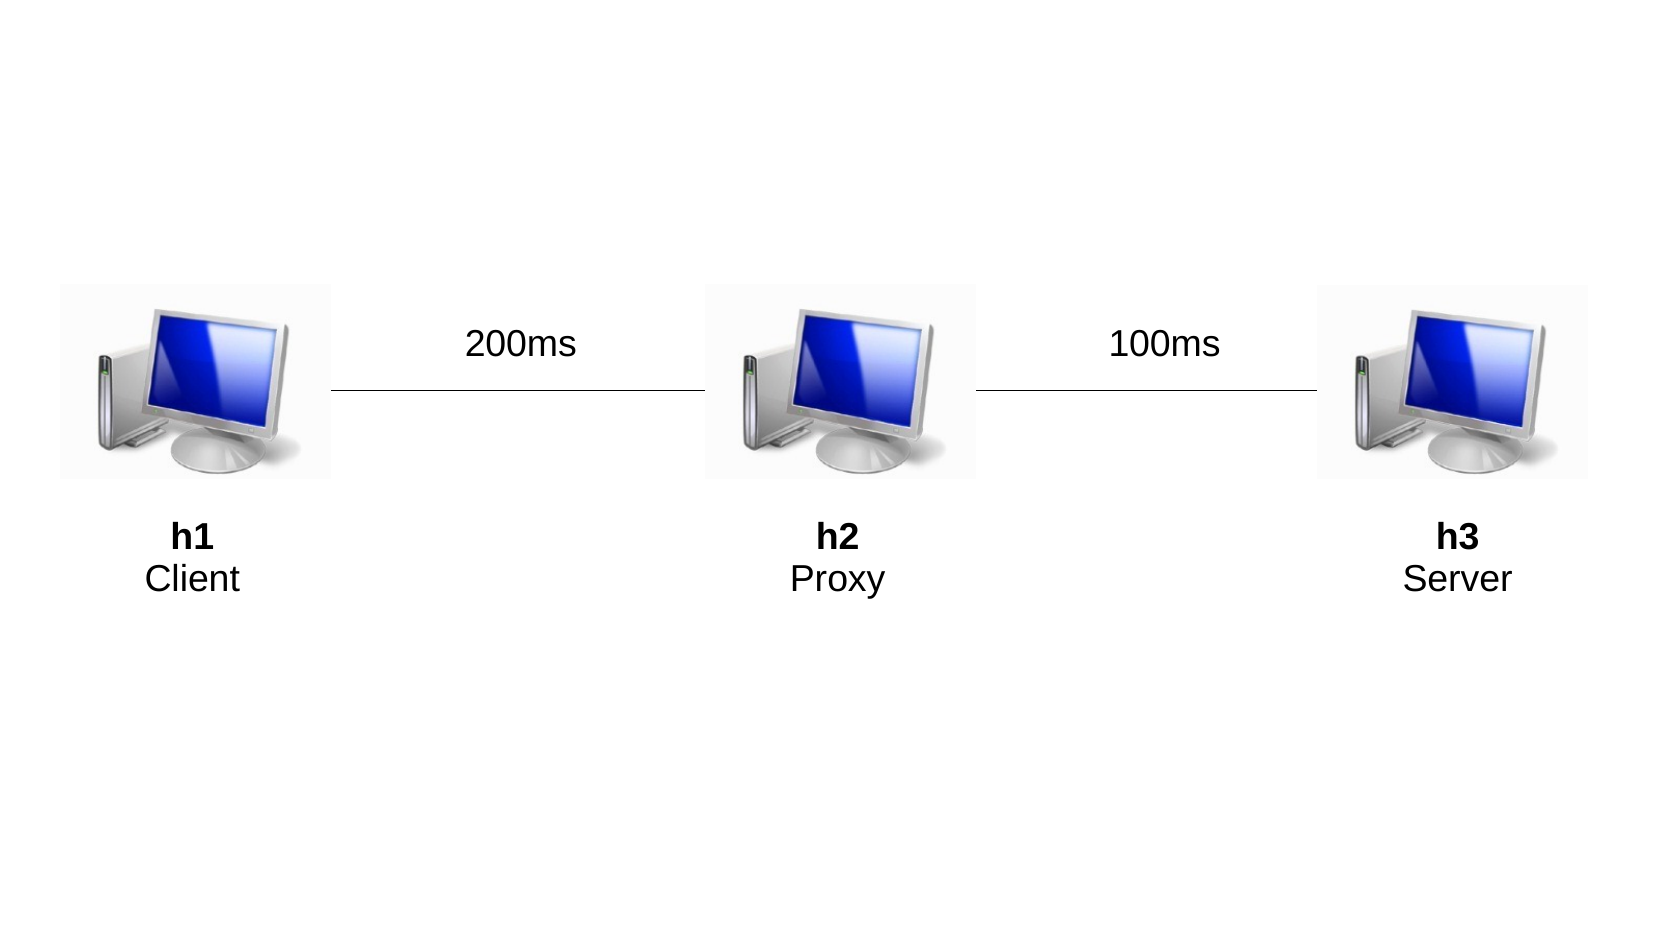

200ms
100ms
h1
Client
h2
Proxy
h3
Server